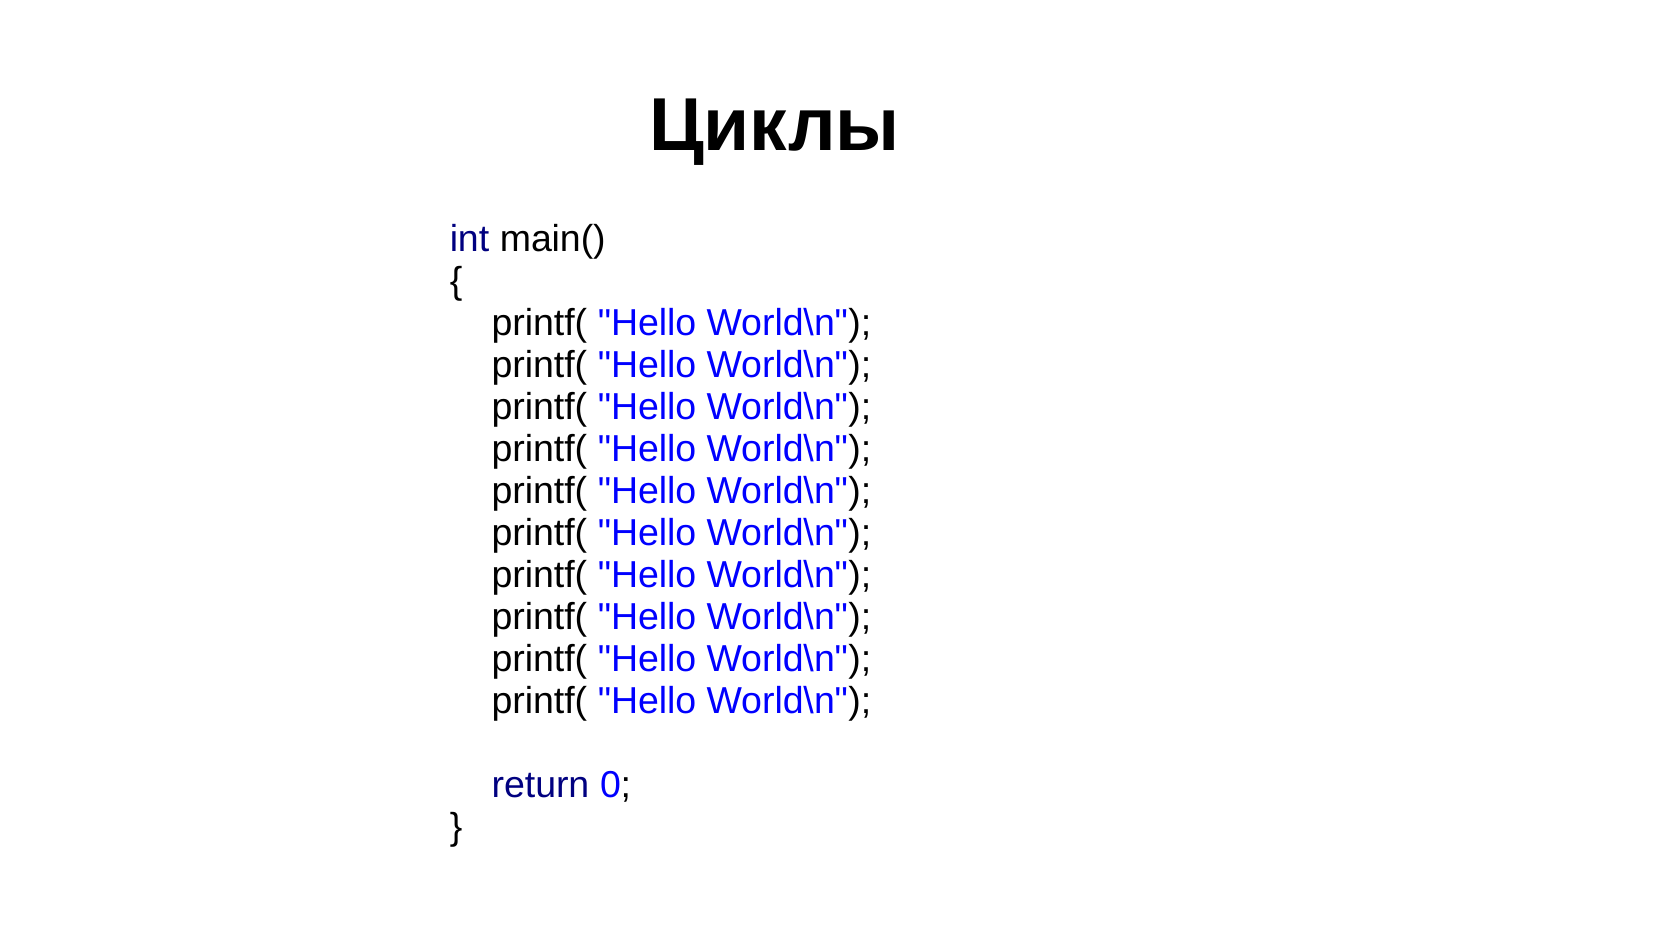

Циклы
int main()
{
 printf( "Hello World\n");
 printf( "Hello World\n");
 printf( "Hello World\n");
 printf( "Hello World\n");
 printf( "Hello World\n");
 printf( "Hello World\n");
 printf( "Hello World\n");
 printf( "Hello World\n");
 printf( "Hello World\n");
 printf( "Hello World\n");
 return 0;
}